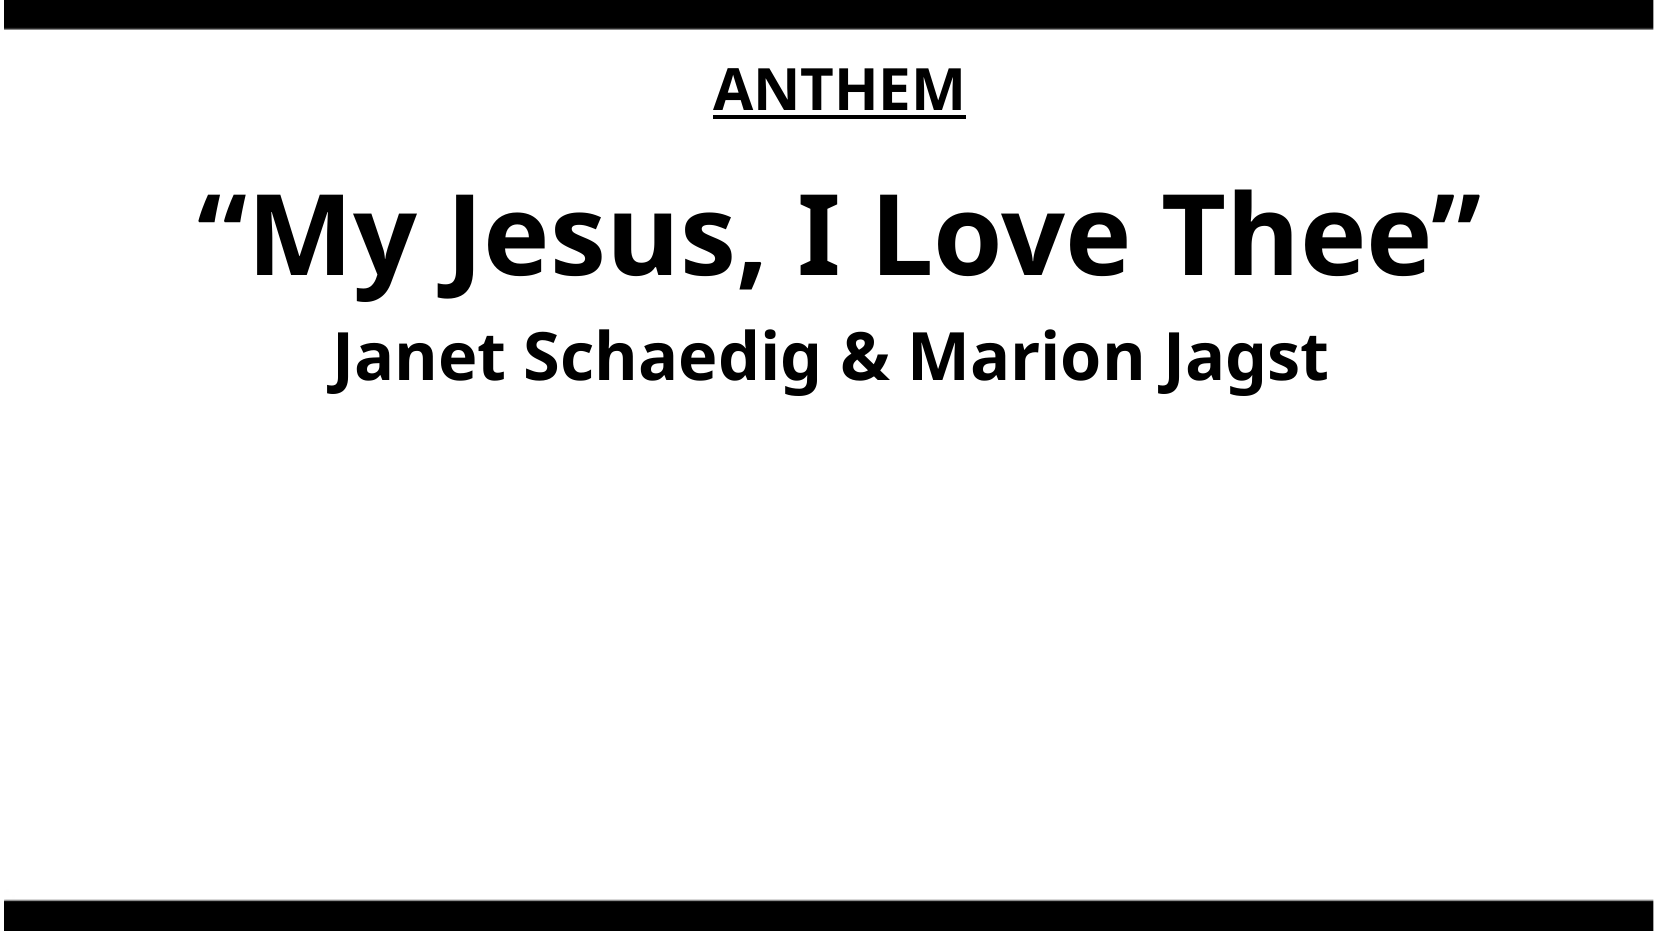

ANTHEM
“My Jesus, I Love Thee”
Janet Schaedig & Marion Jagst